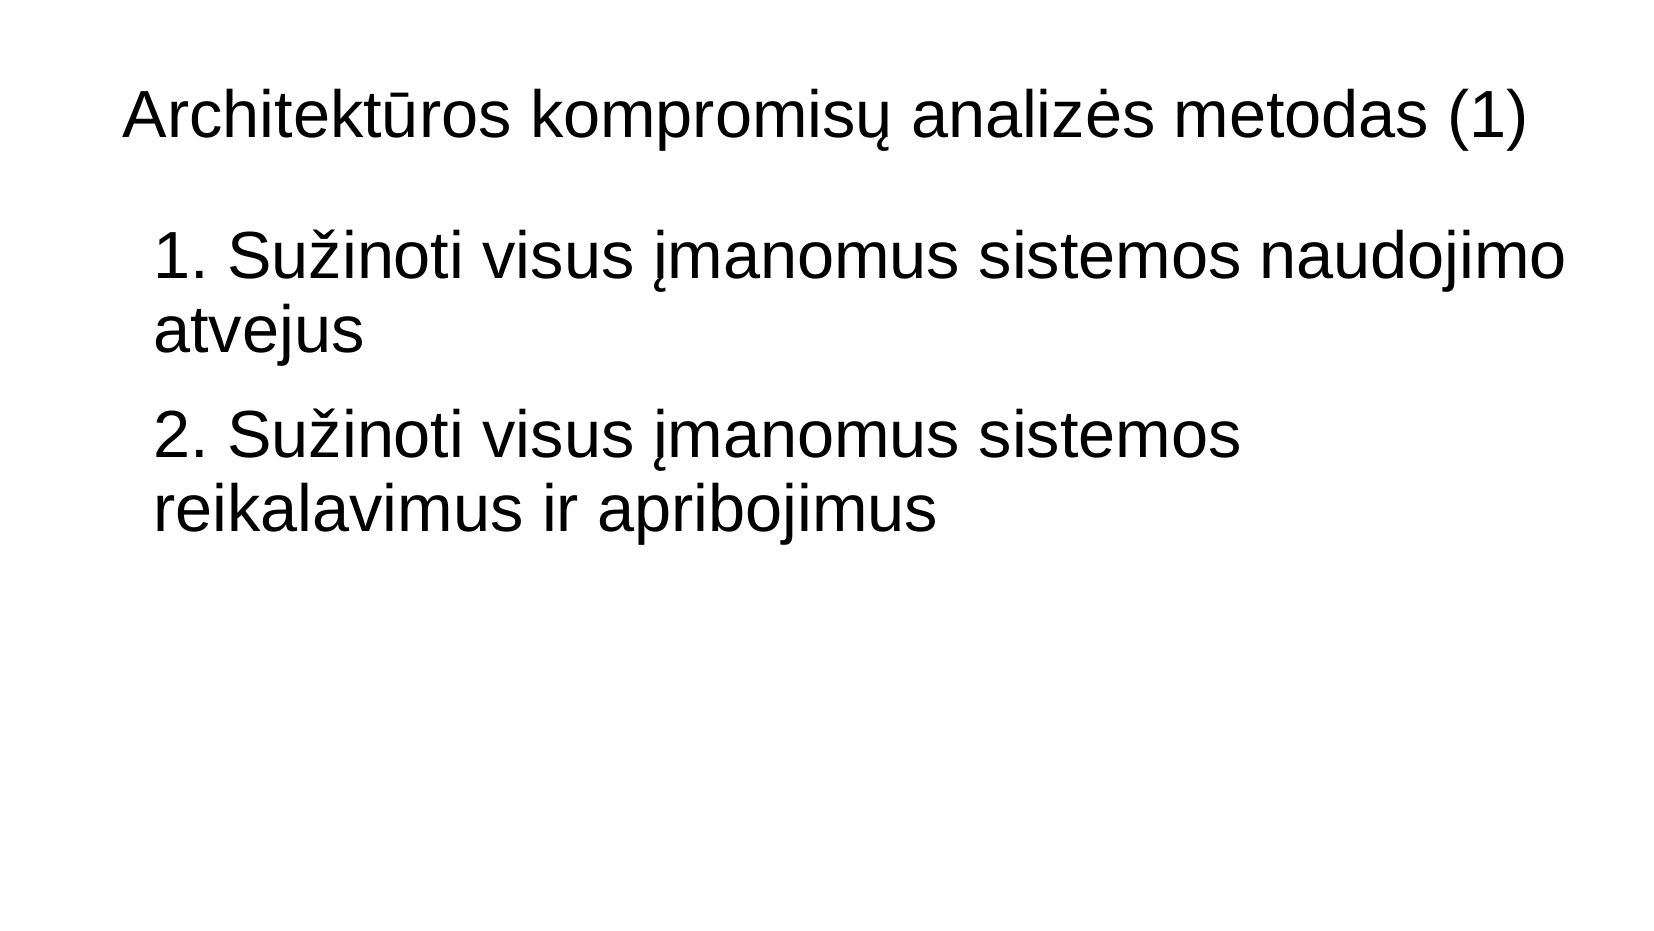

# Architektūros kompromisų analizės metodas (1)
1. Sužinoti visus įmanomus sistemos naudojimo atvejus
2. Sužinoti visus įmanomus sistemos reikalavimus ir apribojimus